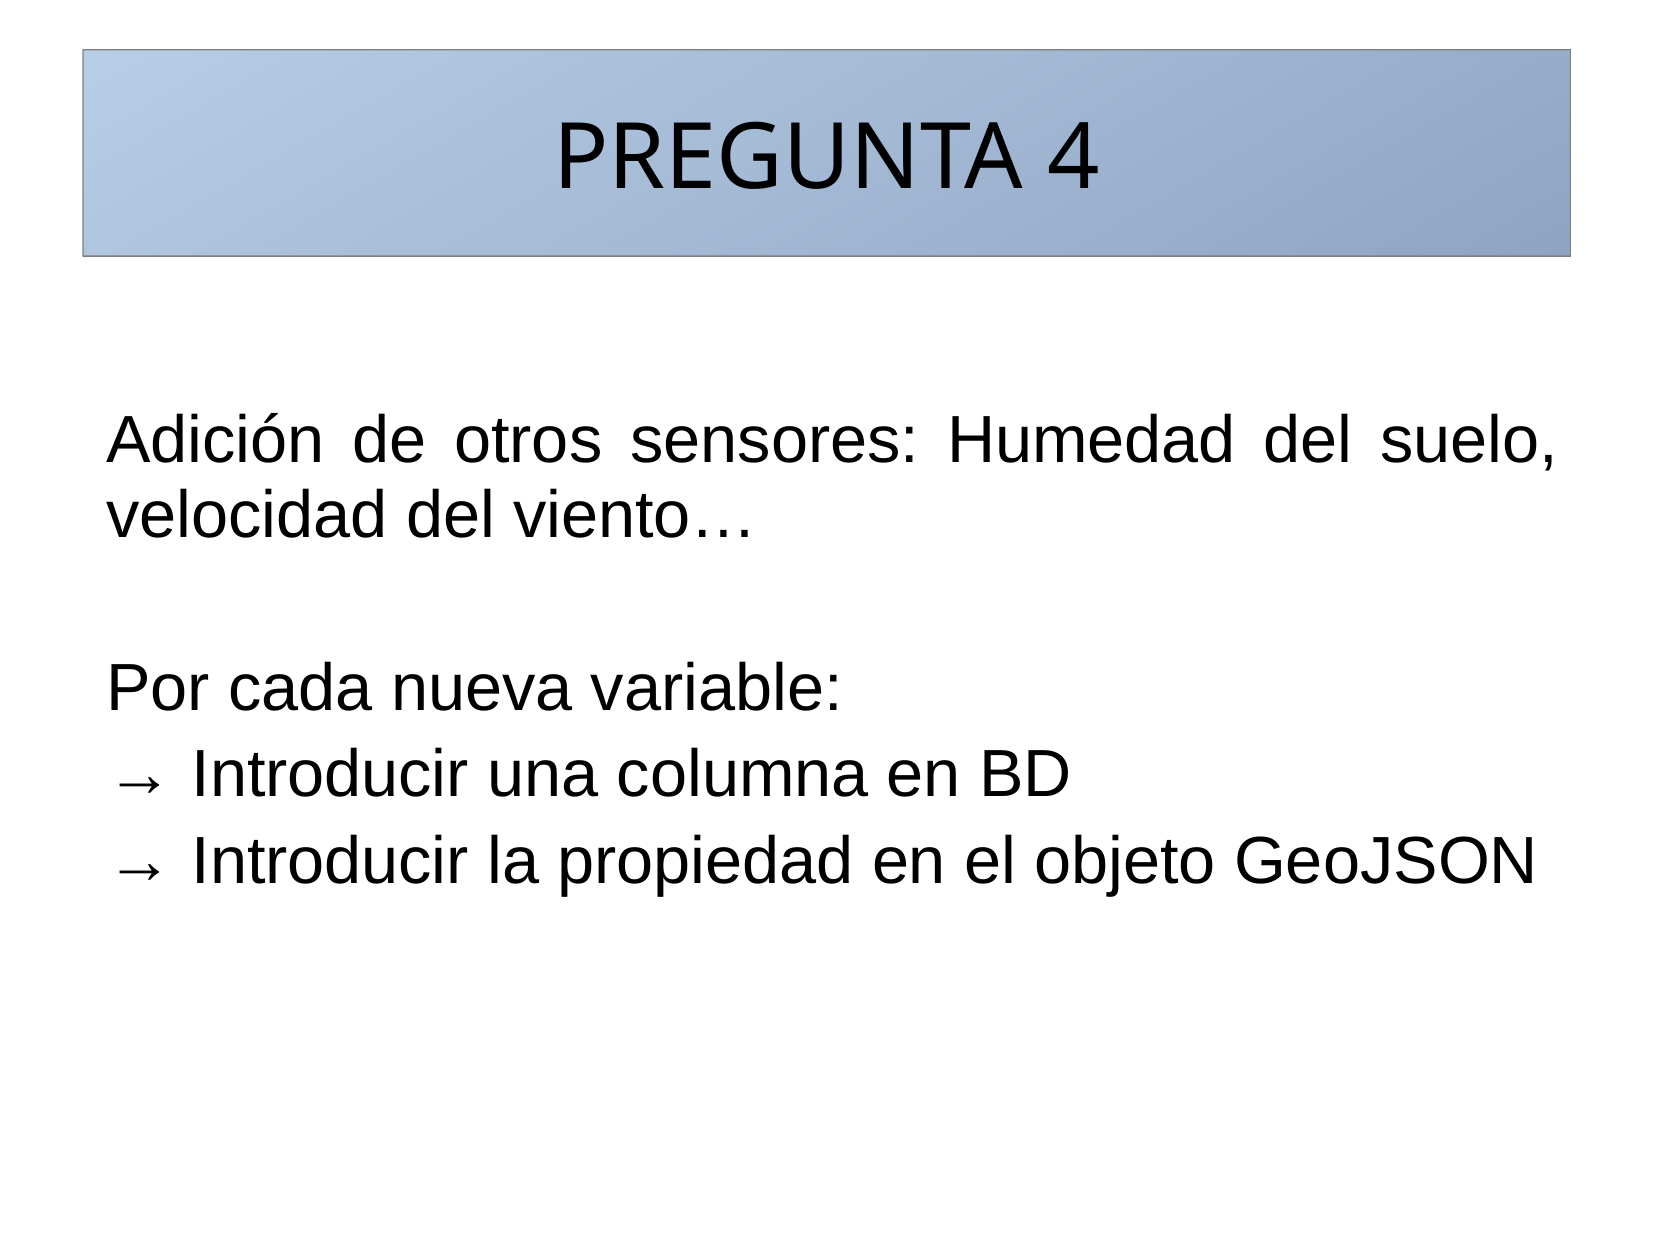

# PREGUNTA 4
Adición de otros sensores: Humedad del suelo, velocidad del viento…
Por cada nueva variable:
→ Introducir una columna en BD
→ Introducir la propiedad en el objeto GeoJSON